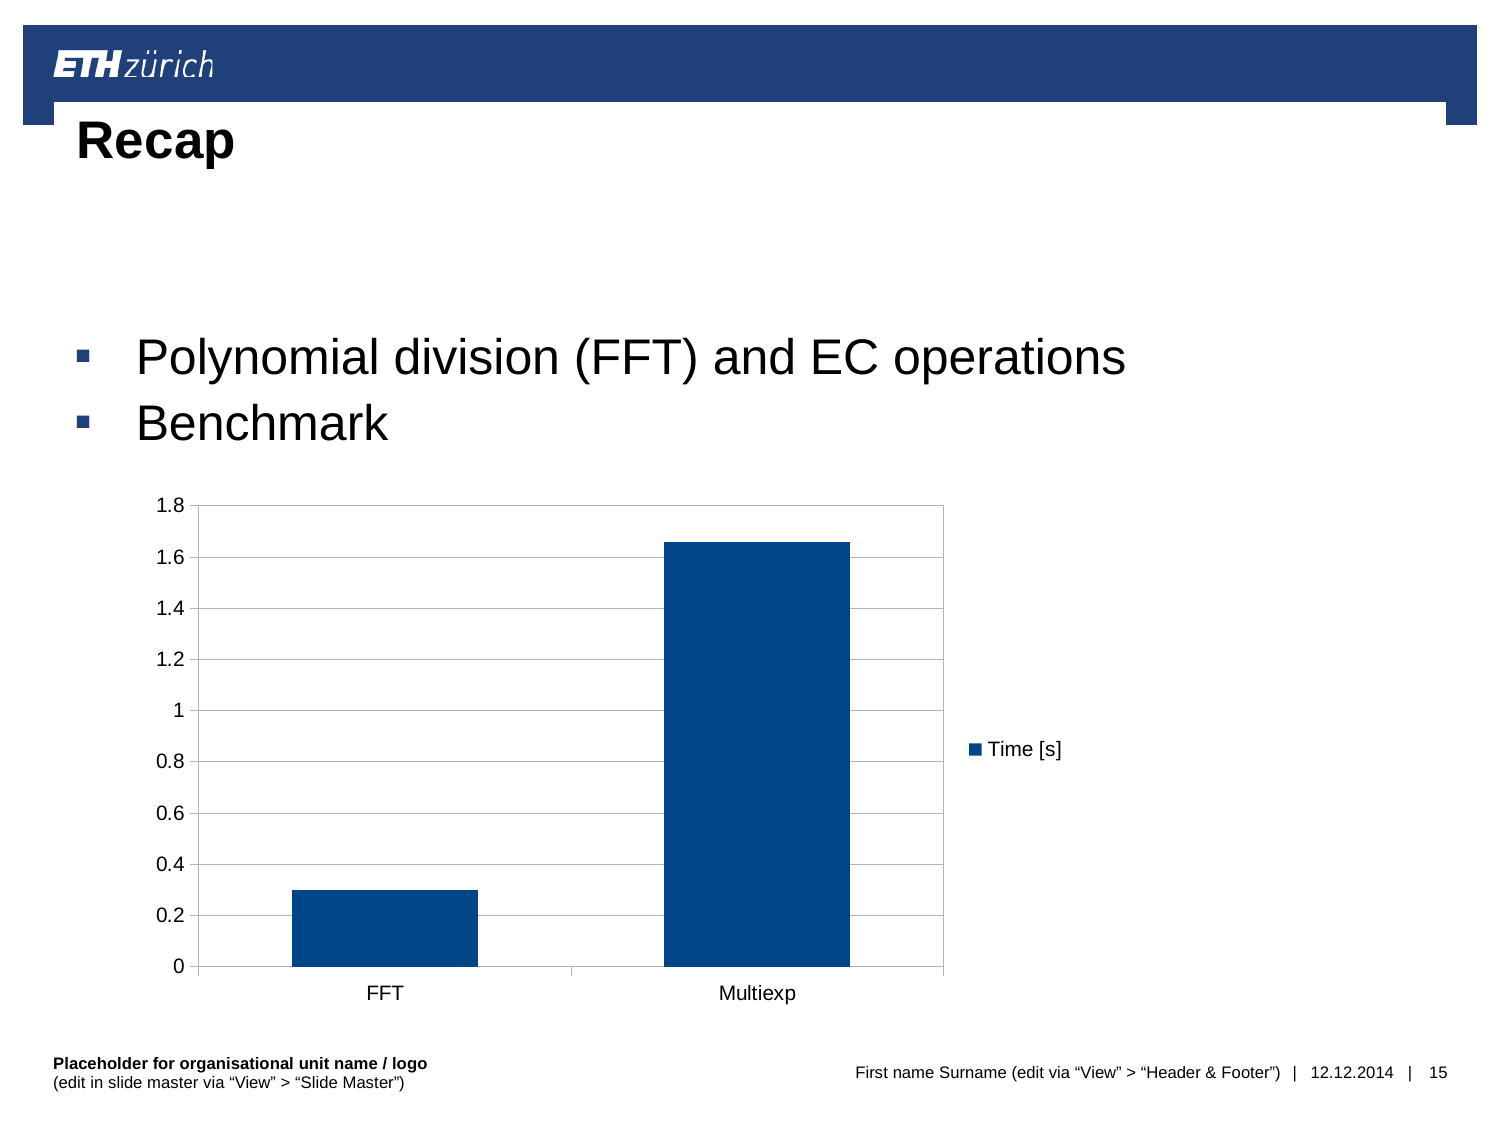

# Recap
Polynomial division (FFT) and EC operations
Benchmark
### Chart
| Category | Time [s] |
|---|---|
| FFT | 0.3 |
| Multiexp | 1.66 |First name Surname (edit via “View” > “Header & Footer”)
12.12.2014
15